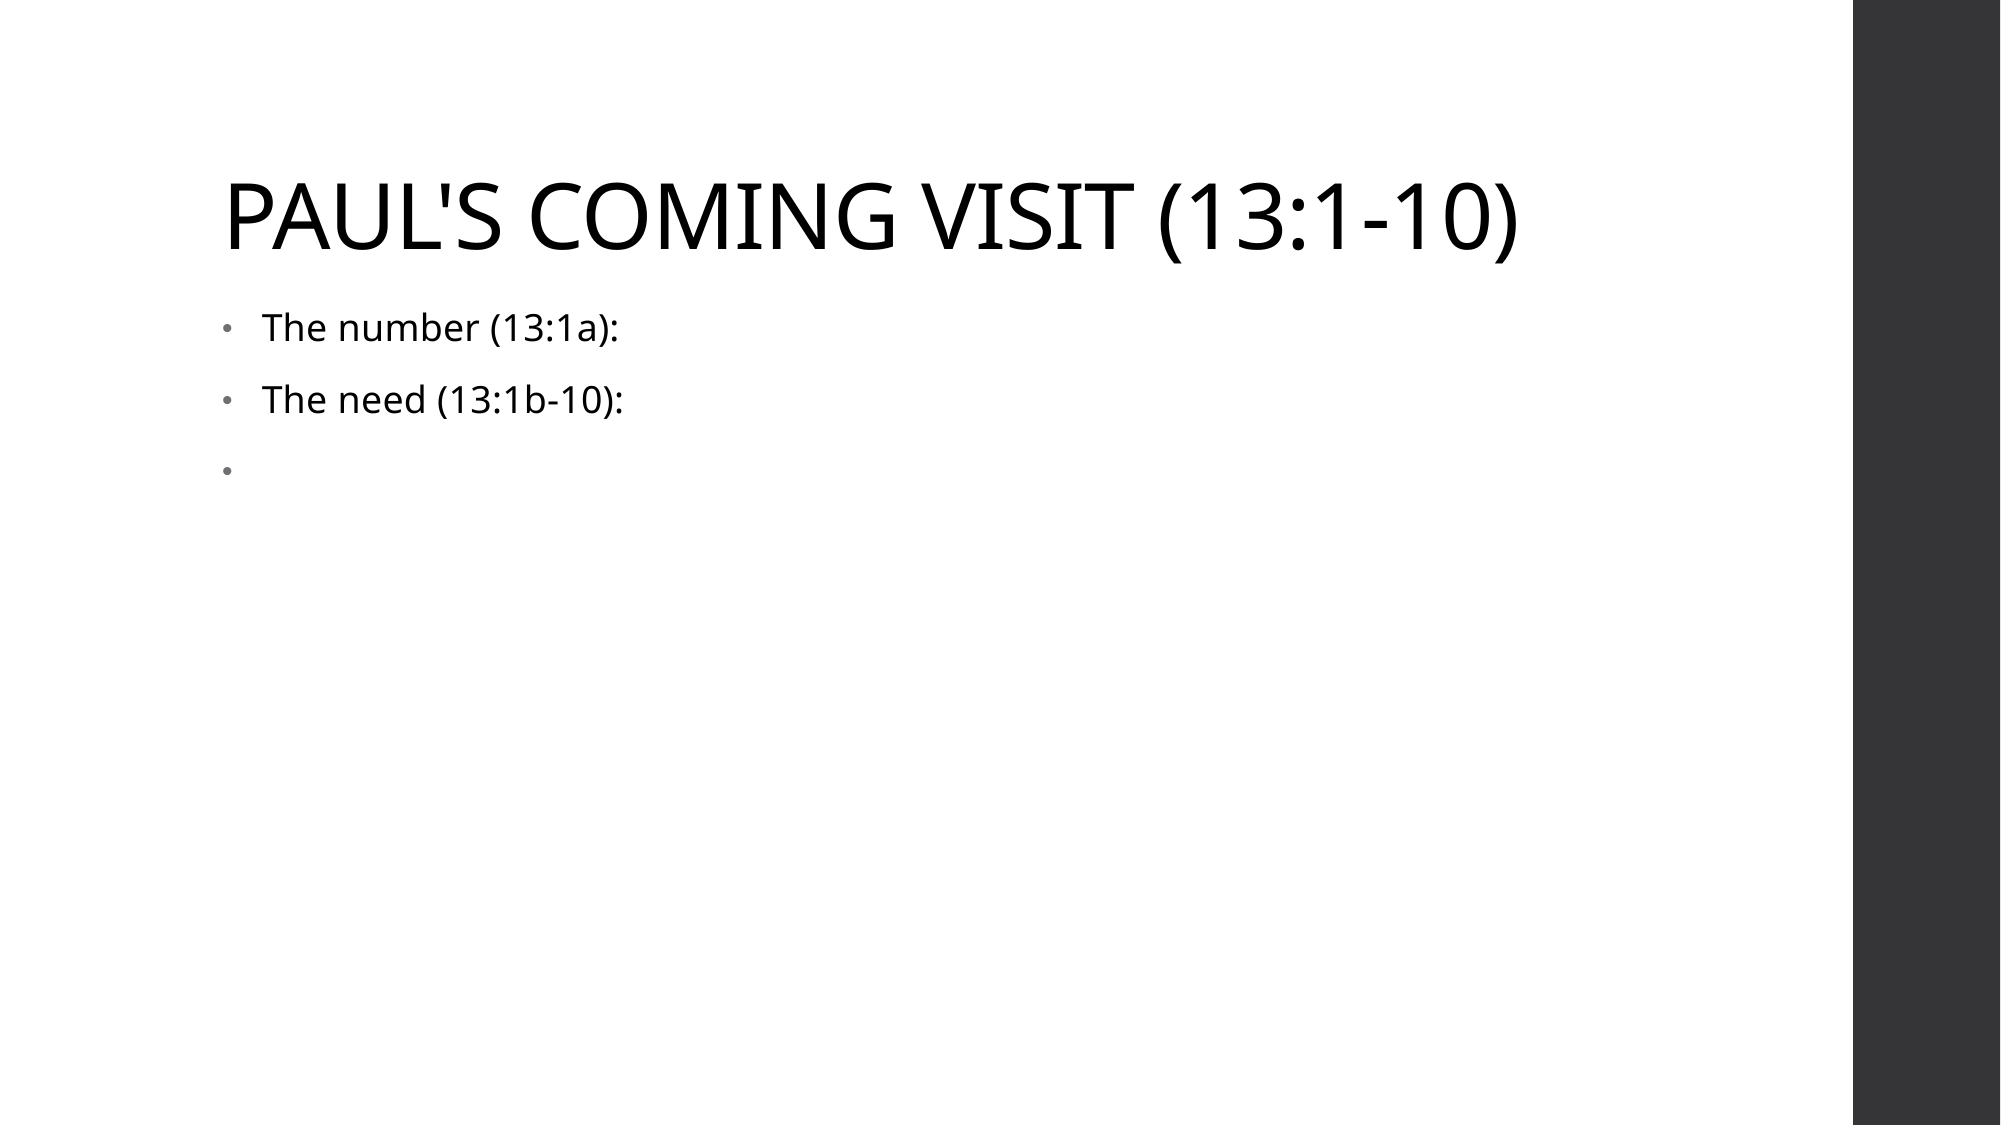

# PAUL'S COMING VISIT (13:1-10)
 The number (13:1a):
 The need (13:1b-10):